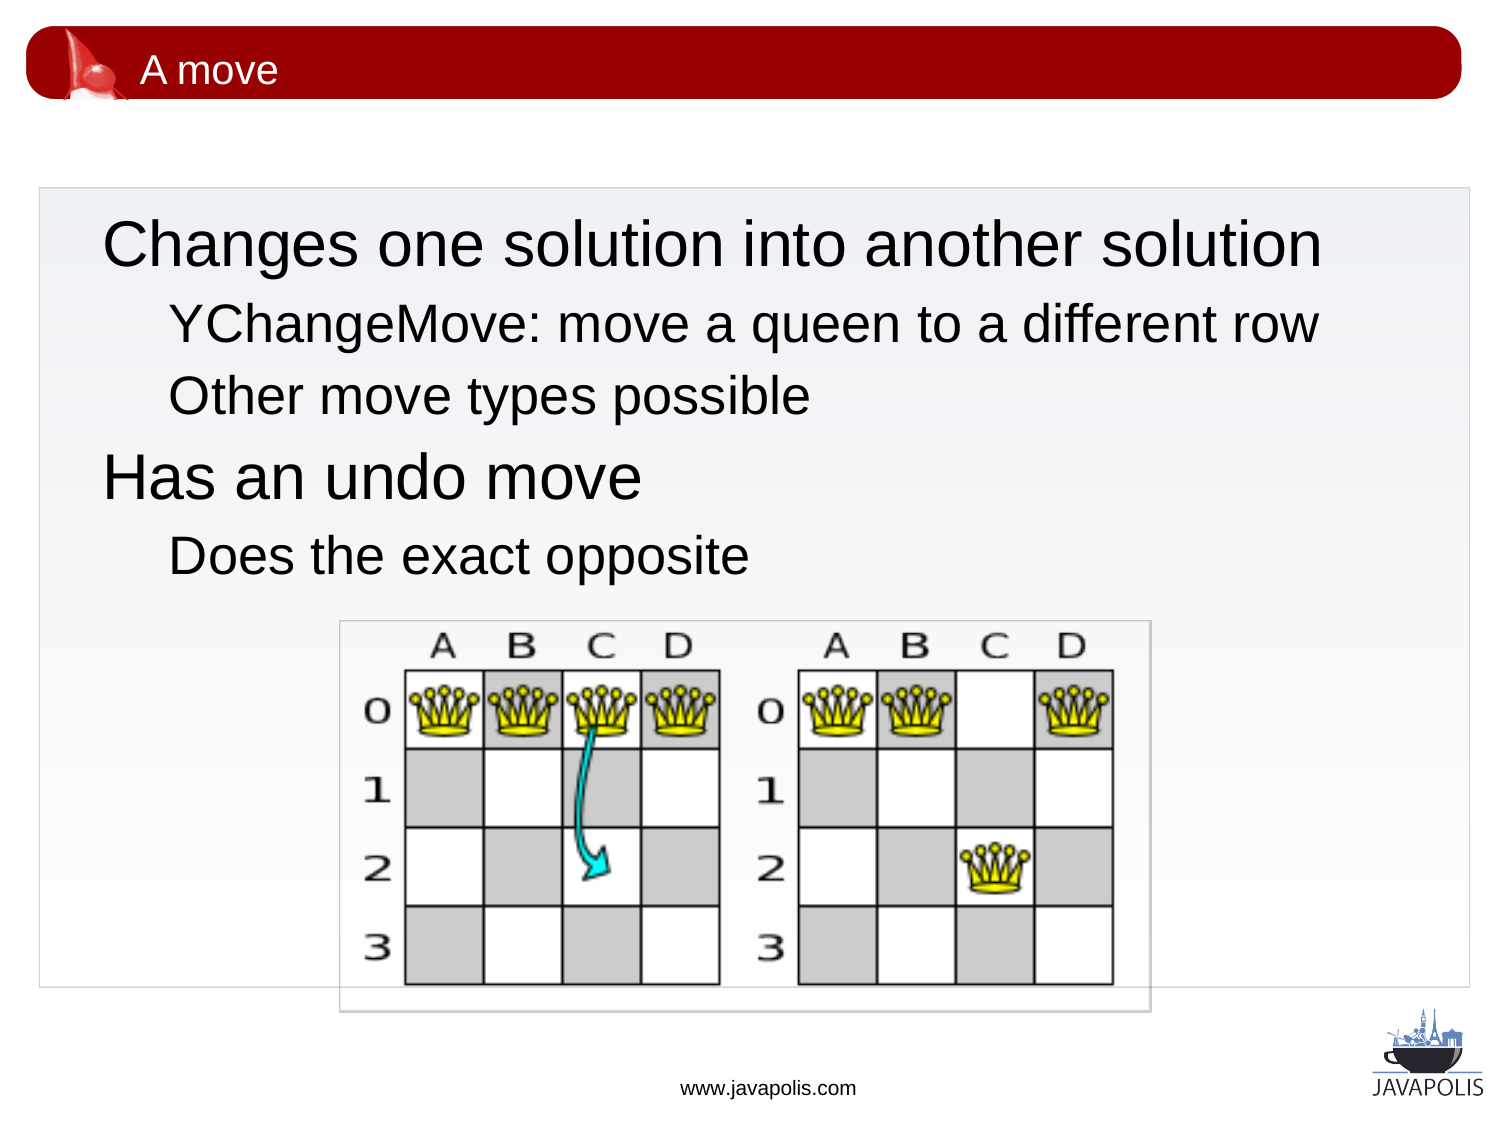

# A move
Changes one solution into another solution
YChangeMove: move a queen to a different row
Other move types possible
Has an undo move
Does the exact opposite